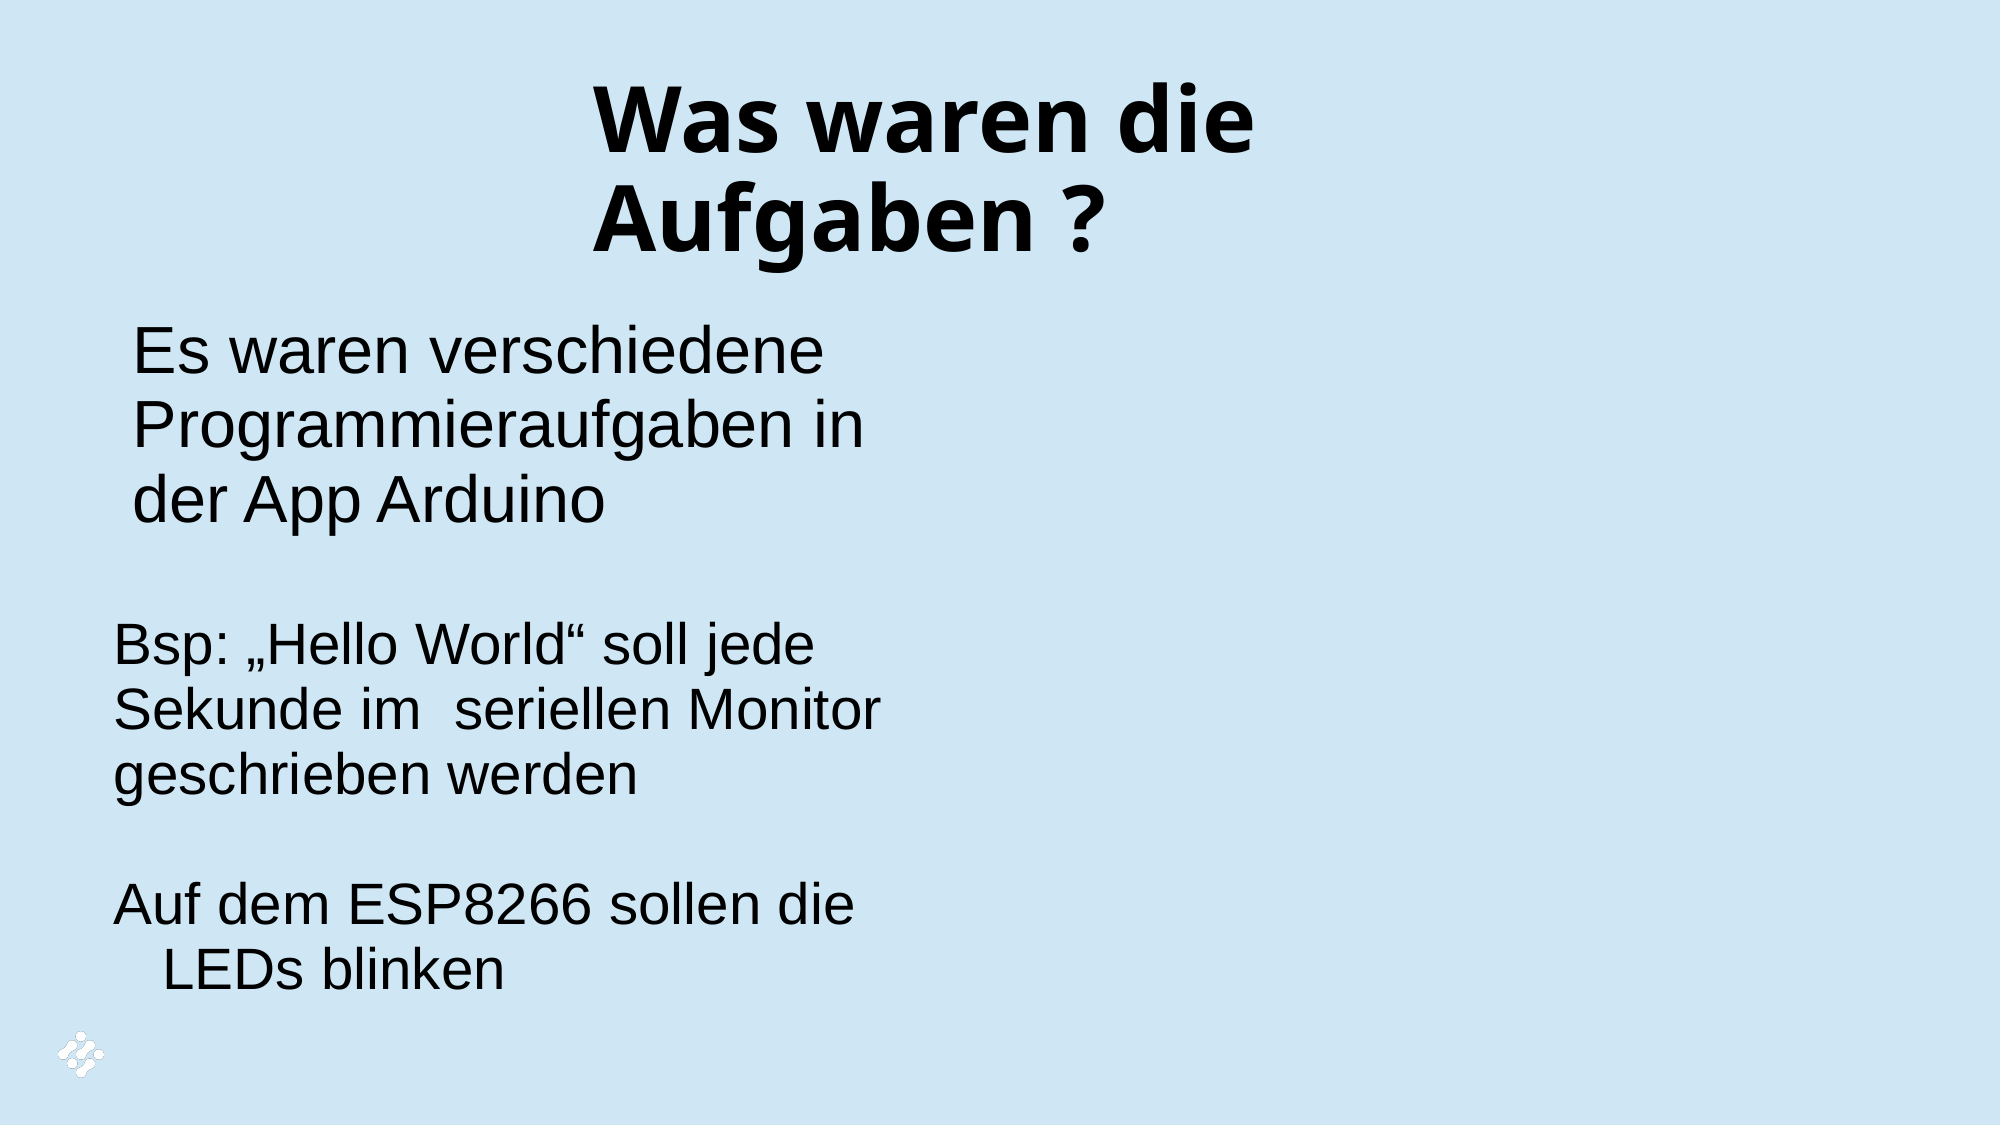

# Was waren die Aufgaben ?
Es waren verschiedene Programmieraufgaben in der App Arduino
 Bsp: „Hello World“ soll jede Sekunde im seriellen Monitor geschrieben werden
 Auf dem ESP8266 sollen die LEDs blinken